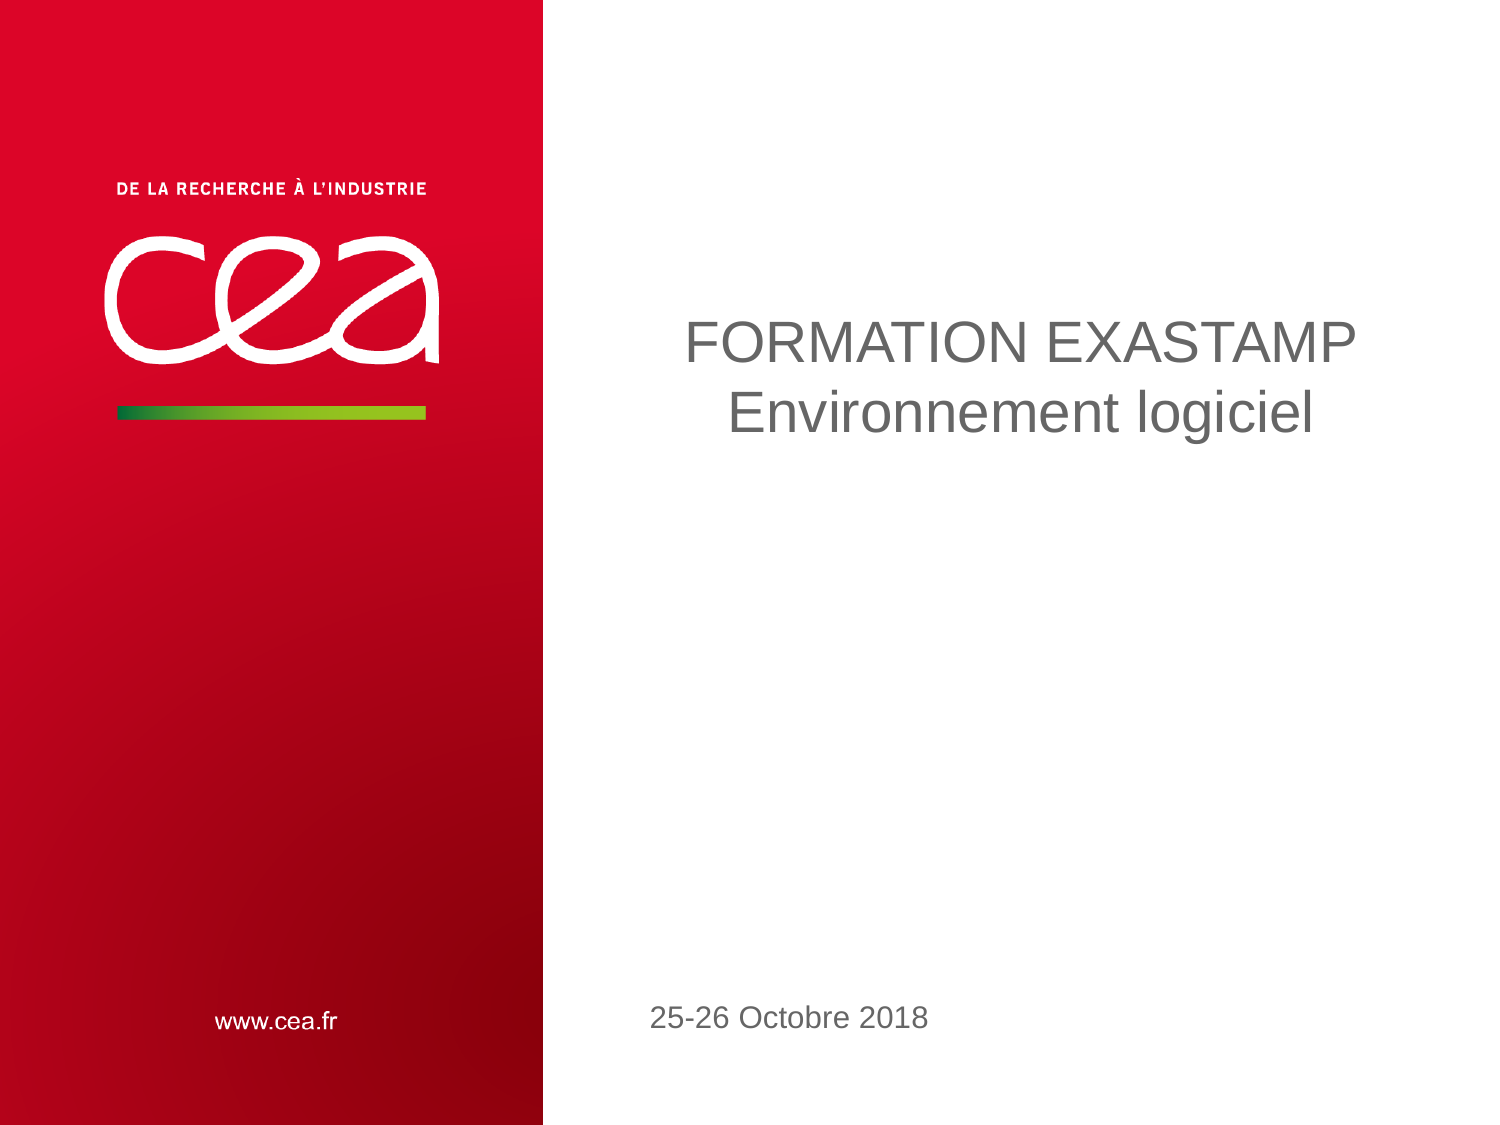

# Formation ExaStamp Environnement logiciel
25-26 Octobre 2018
| PAGE
Cargèse, 4 Octobre 2016